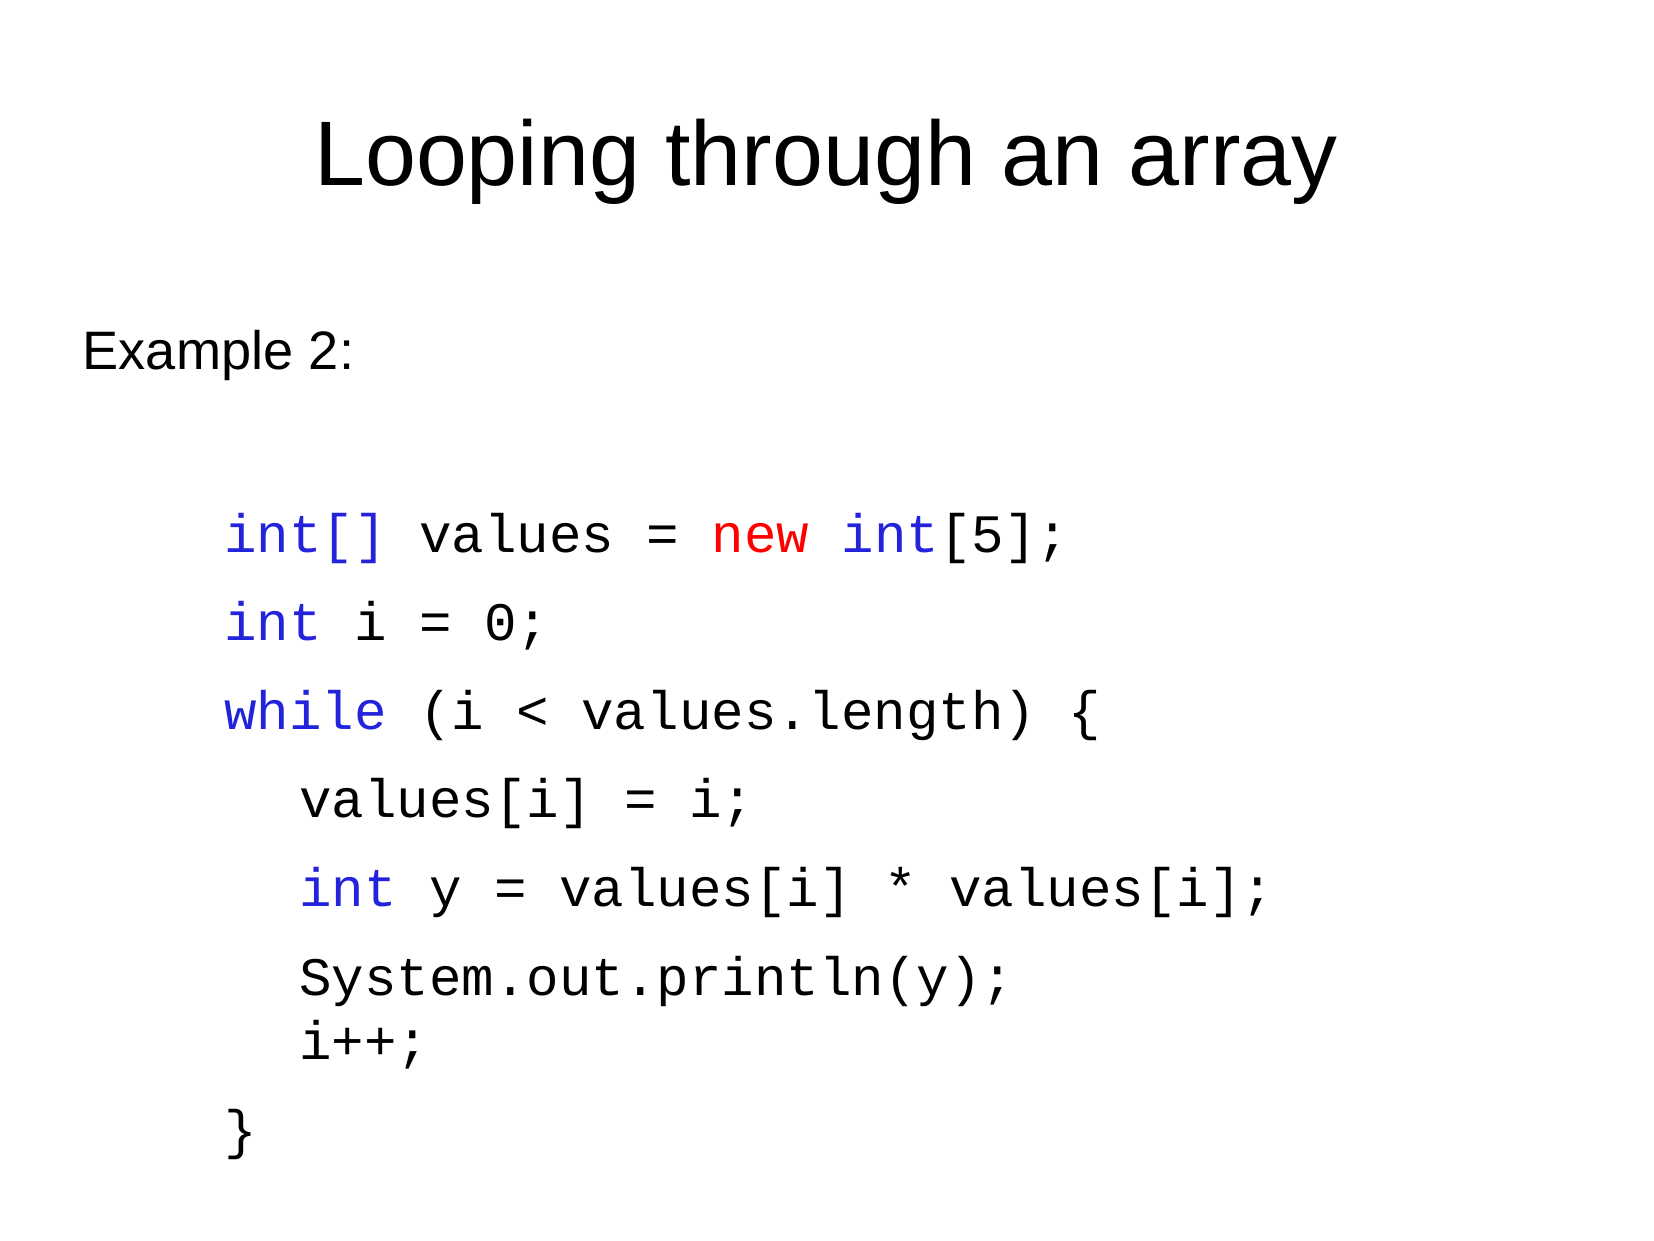

# Looping through an array
Example 2:
int[] values = new int[5];
int i = 0;
while (i < values.length) {
	values[i] = i;
	int y = values[i] * values[i];
	System.out.println(y);
	i++;
}